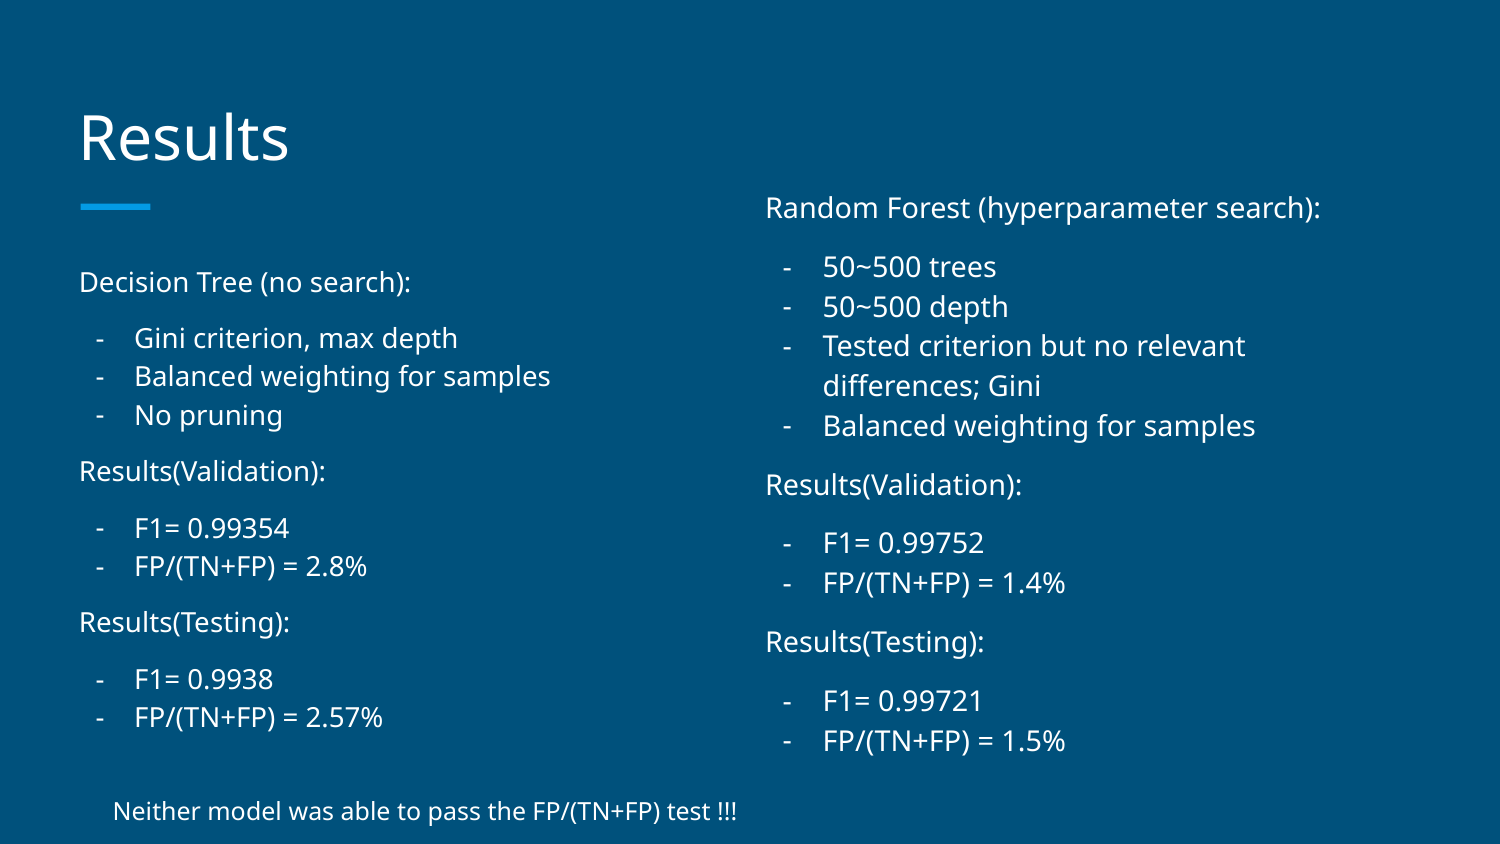

# Results
Random Forest (hyperparameter search):
50~500 trees
50~500 depth
Tested criterion but no relevant differences; Gini
Balanced weighting for samples
Results(Validation):
F1= 0.99752
FP/(TN+FP) = 1.4%
Results(Testing):
F1= 0.99721
FP/(TN+FP) = 1.5%
Decision Tree (no search):
Gini criterion, max depth
Balanced weighting for samples
No pruning
Results(Validation):
F1= 0.99354
FP/(TN+FP) = 2.8%
Results(Testing):
F1= 0.9938
FP/(TN+FP) = 2.57%
Neither model was able to pass the FP/(TN+FP) test !!!